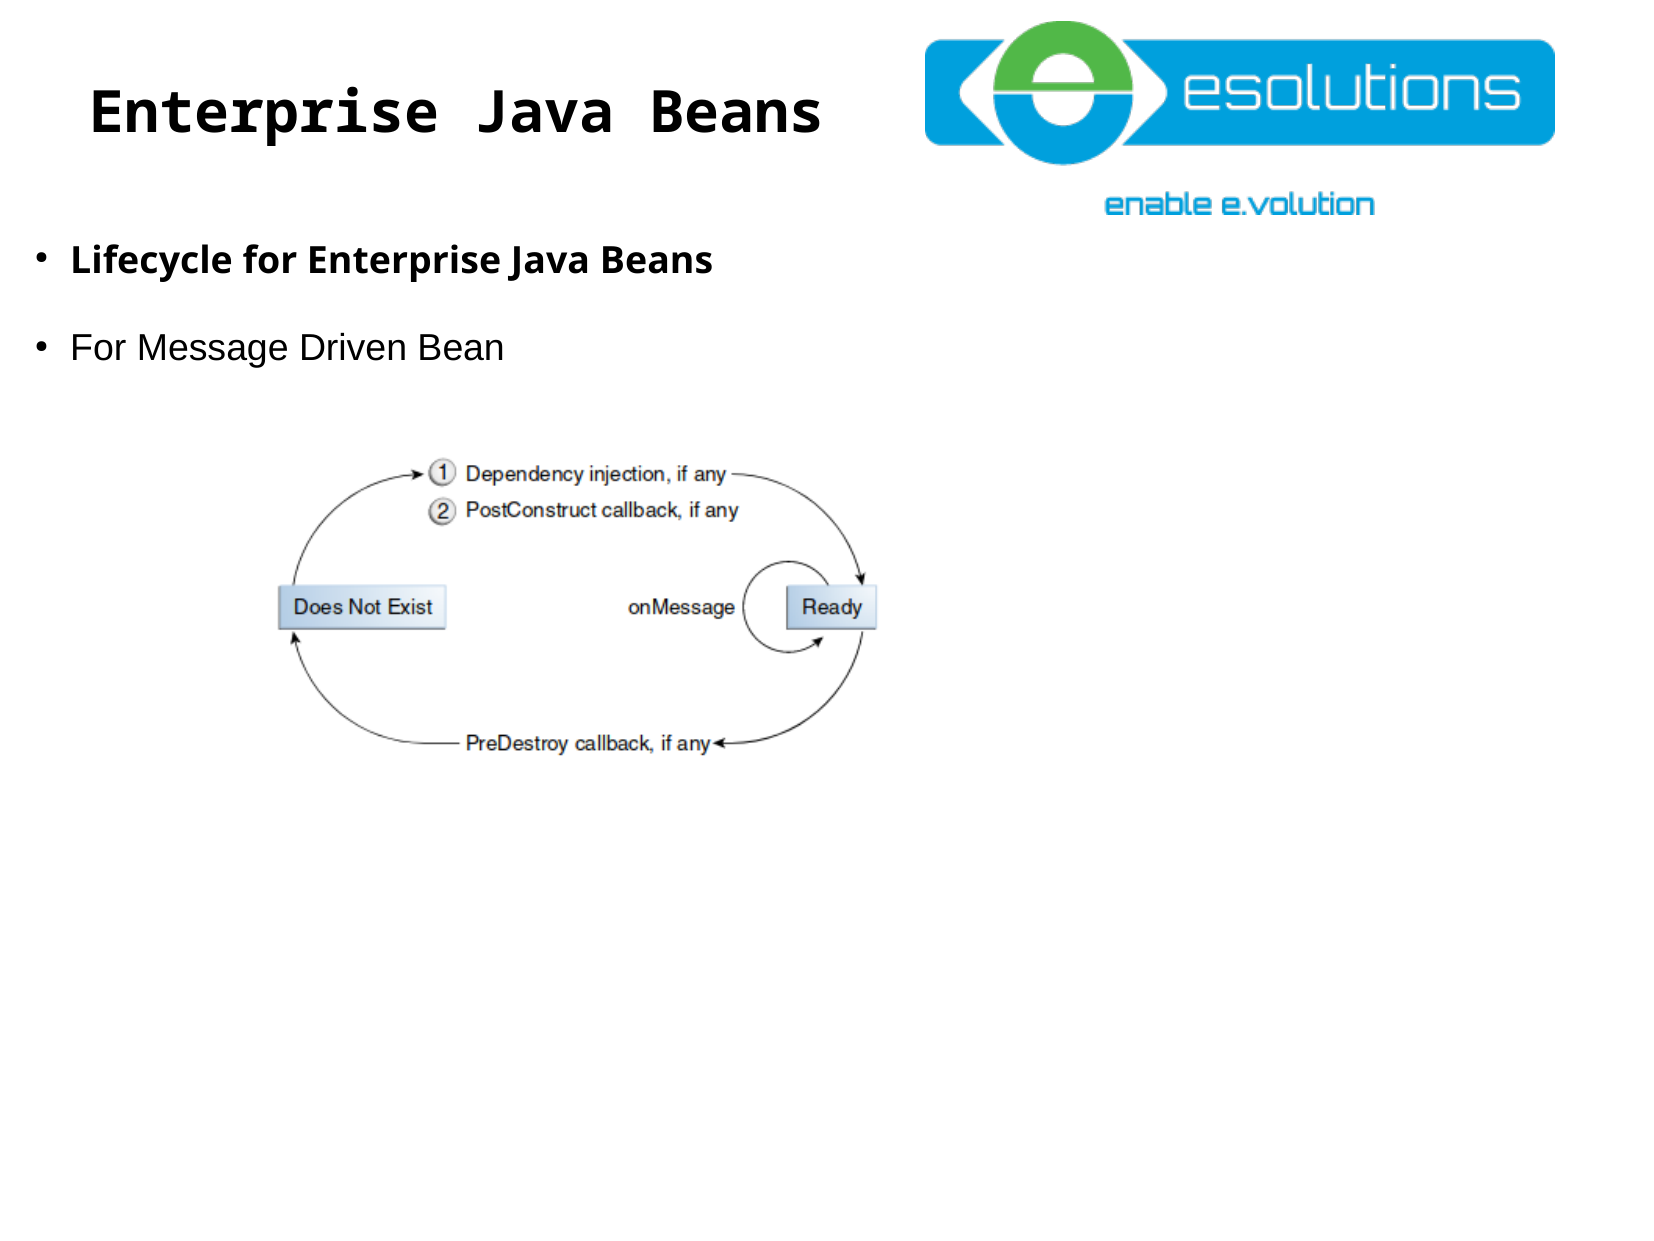

#
Enterprise Java Beans
Lifecycle for Enterprise Java Beans
For Message Driven Bean